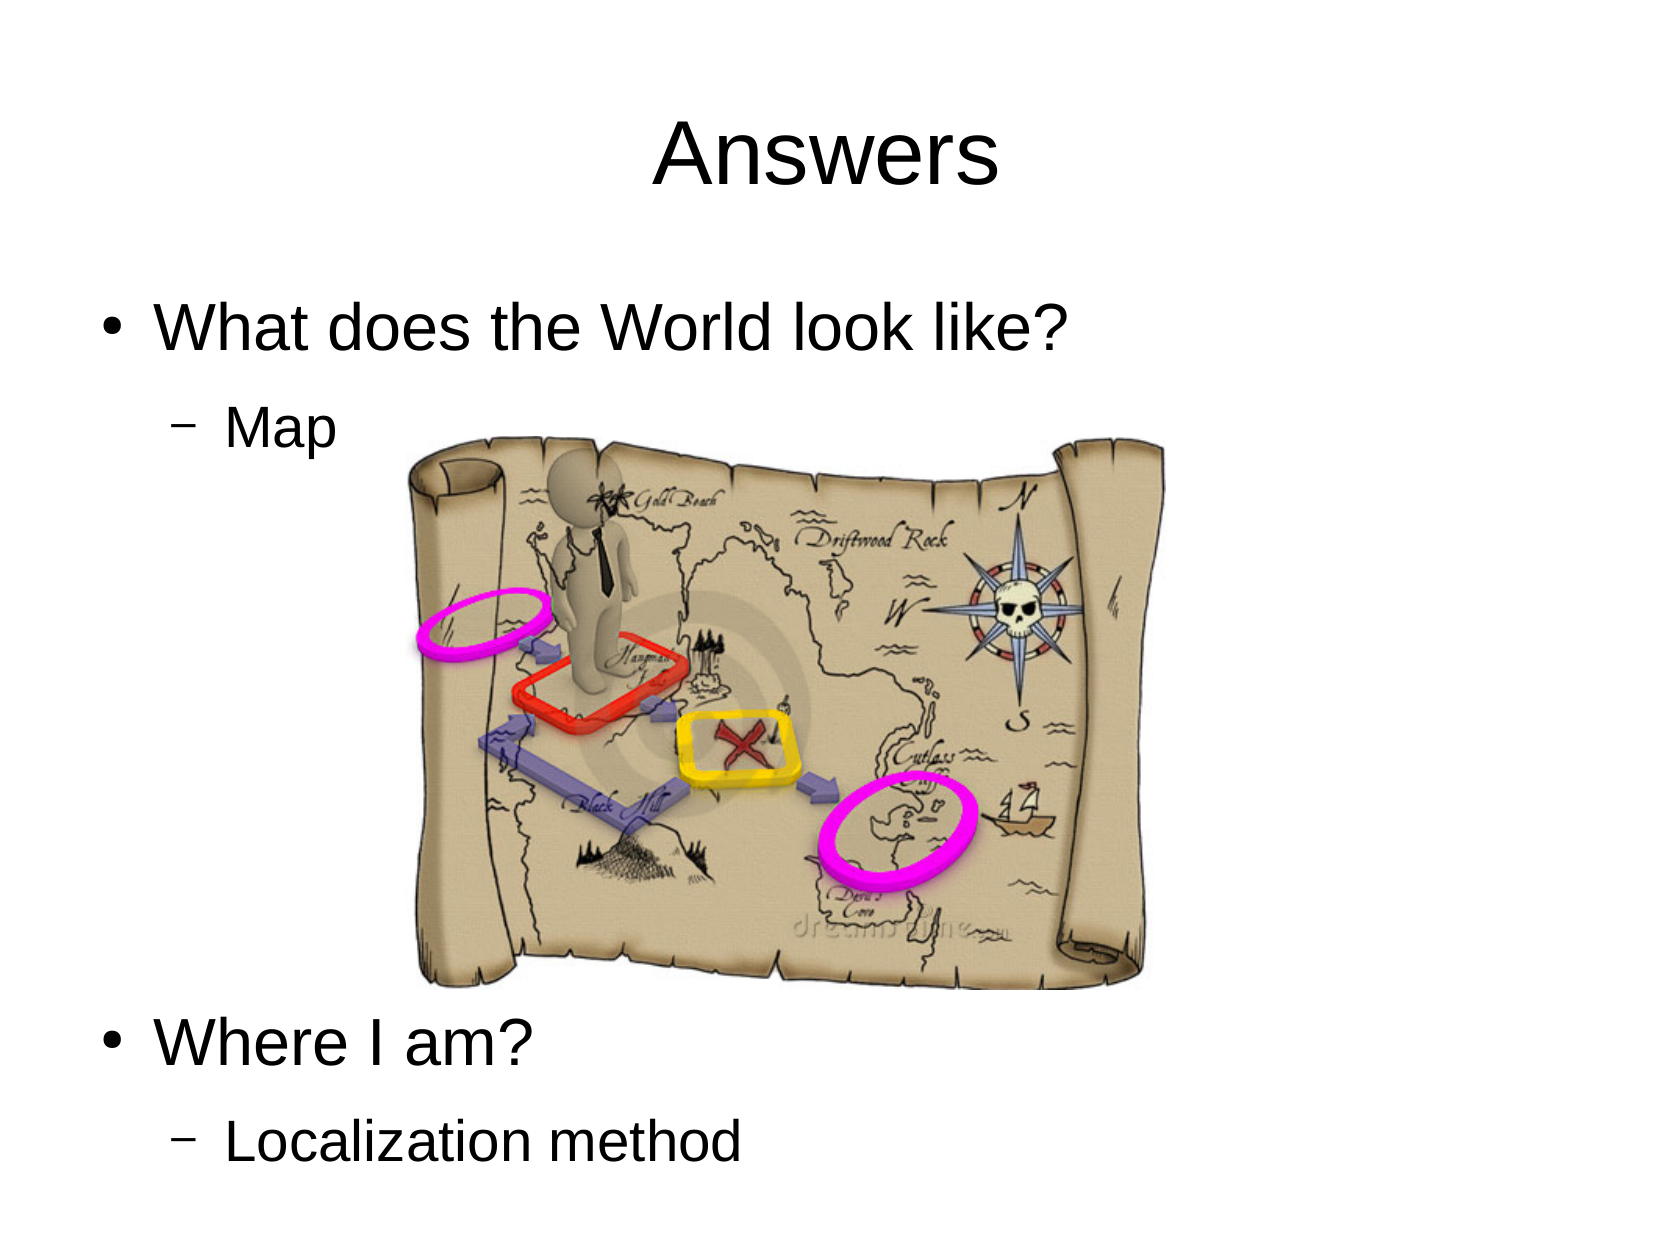

# Answers
What does the World look like?
Map
Where I am?
Localization method